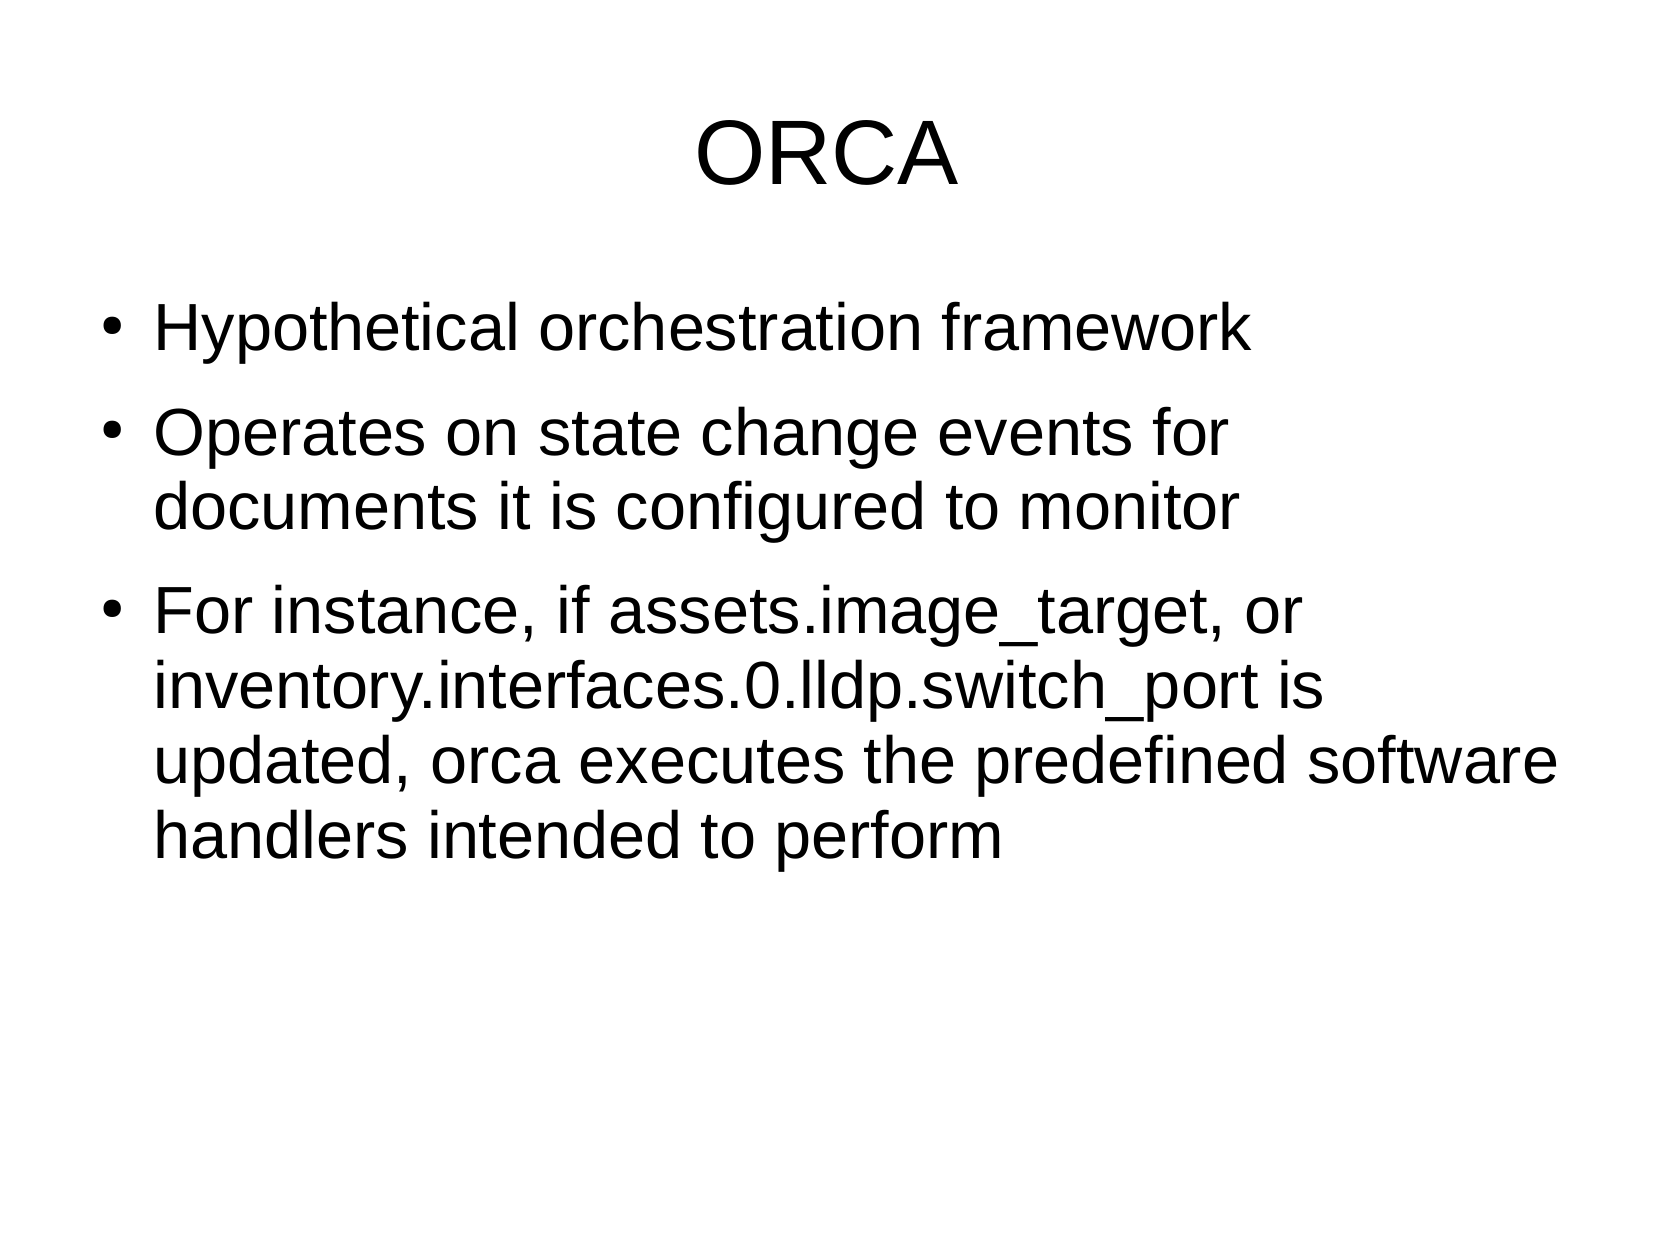

# ORCA
Hypothetical orchestration framework
Operates on state change events for documents it is configured to monitor
For instance, if assets.image_target, or inventory.interfaces.0.lldp.switch_port is updated, orca executes the predefined software handlers intended to perform